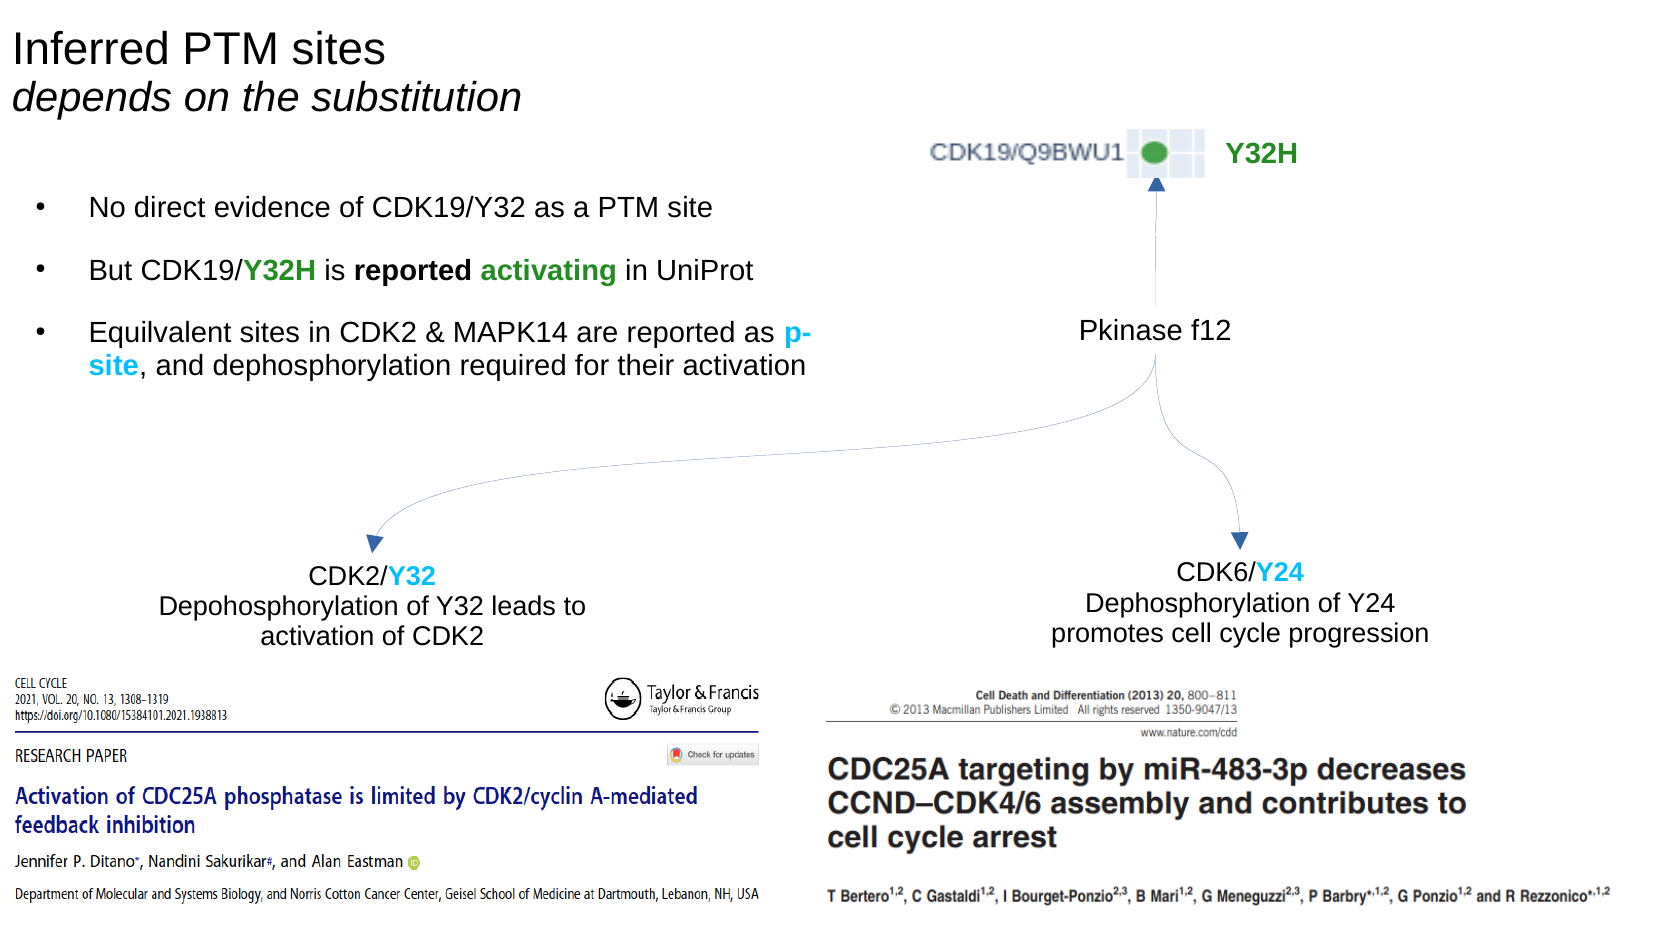

Inferred PTM sites
depends on the substitution
# No direct evidence of CDK19/Y32 as a PTM site
But CDK19/Y32H is reported activating in UniProt
Equilvalent sites in CDK2 & MAPK14 are reported as p-site, and dephosphorylation required for their activation
Y32H
Pkinase f12
CDK6/Y24
Dephosphorylation of Y24 promotes cell cycle progression
CDK2/Y32
Depohosphorylation of Y32 leads to activation of CDK2